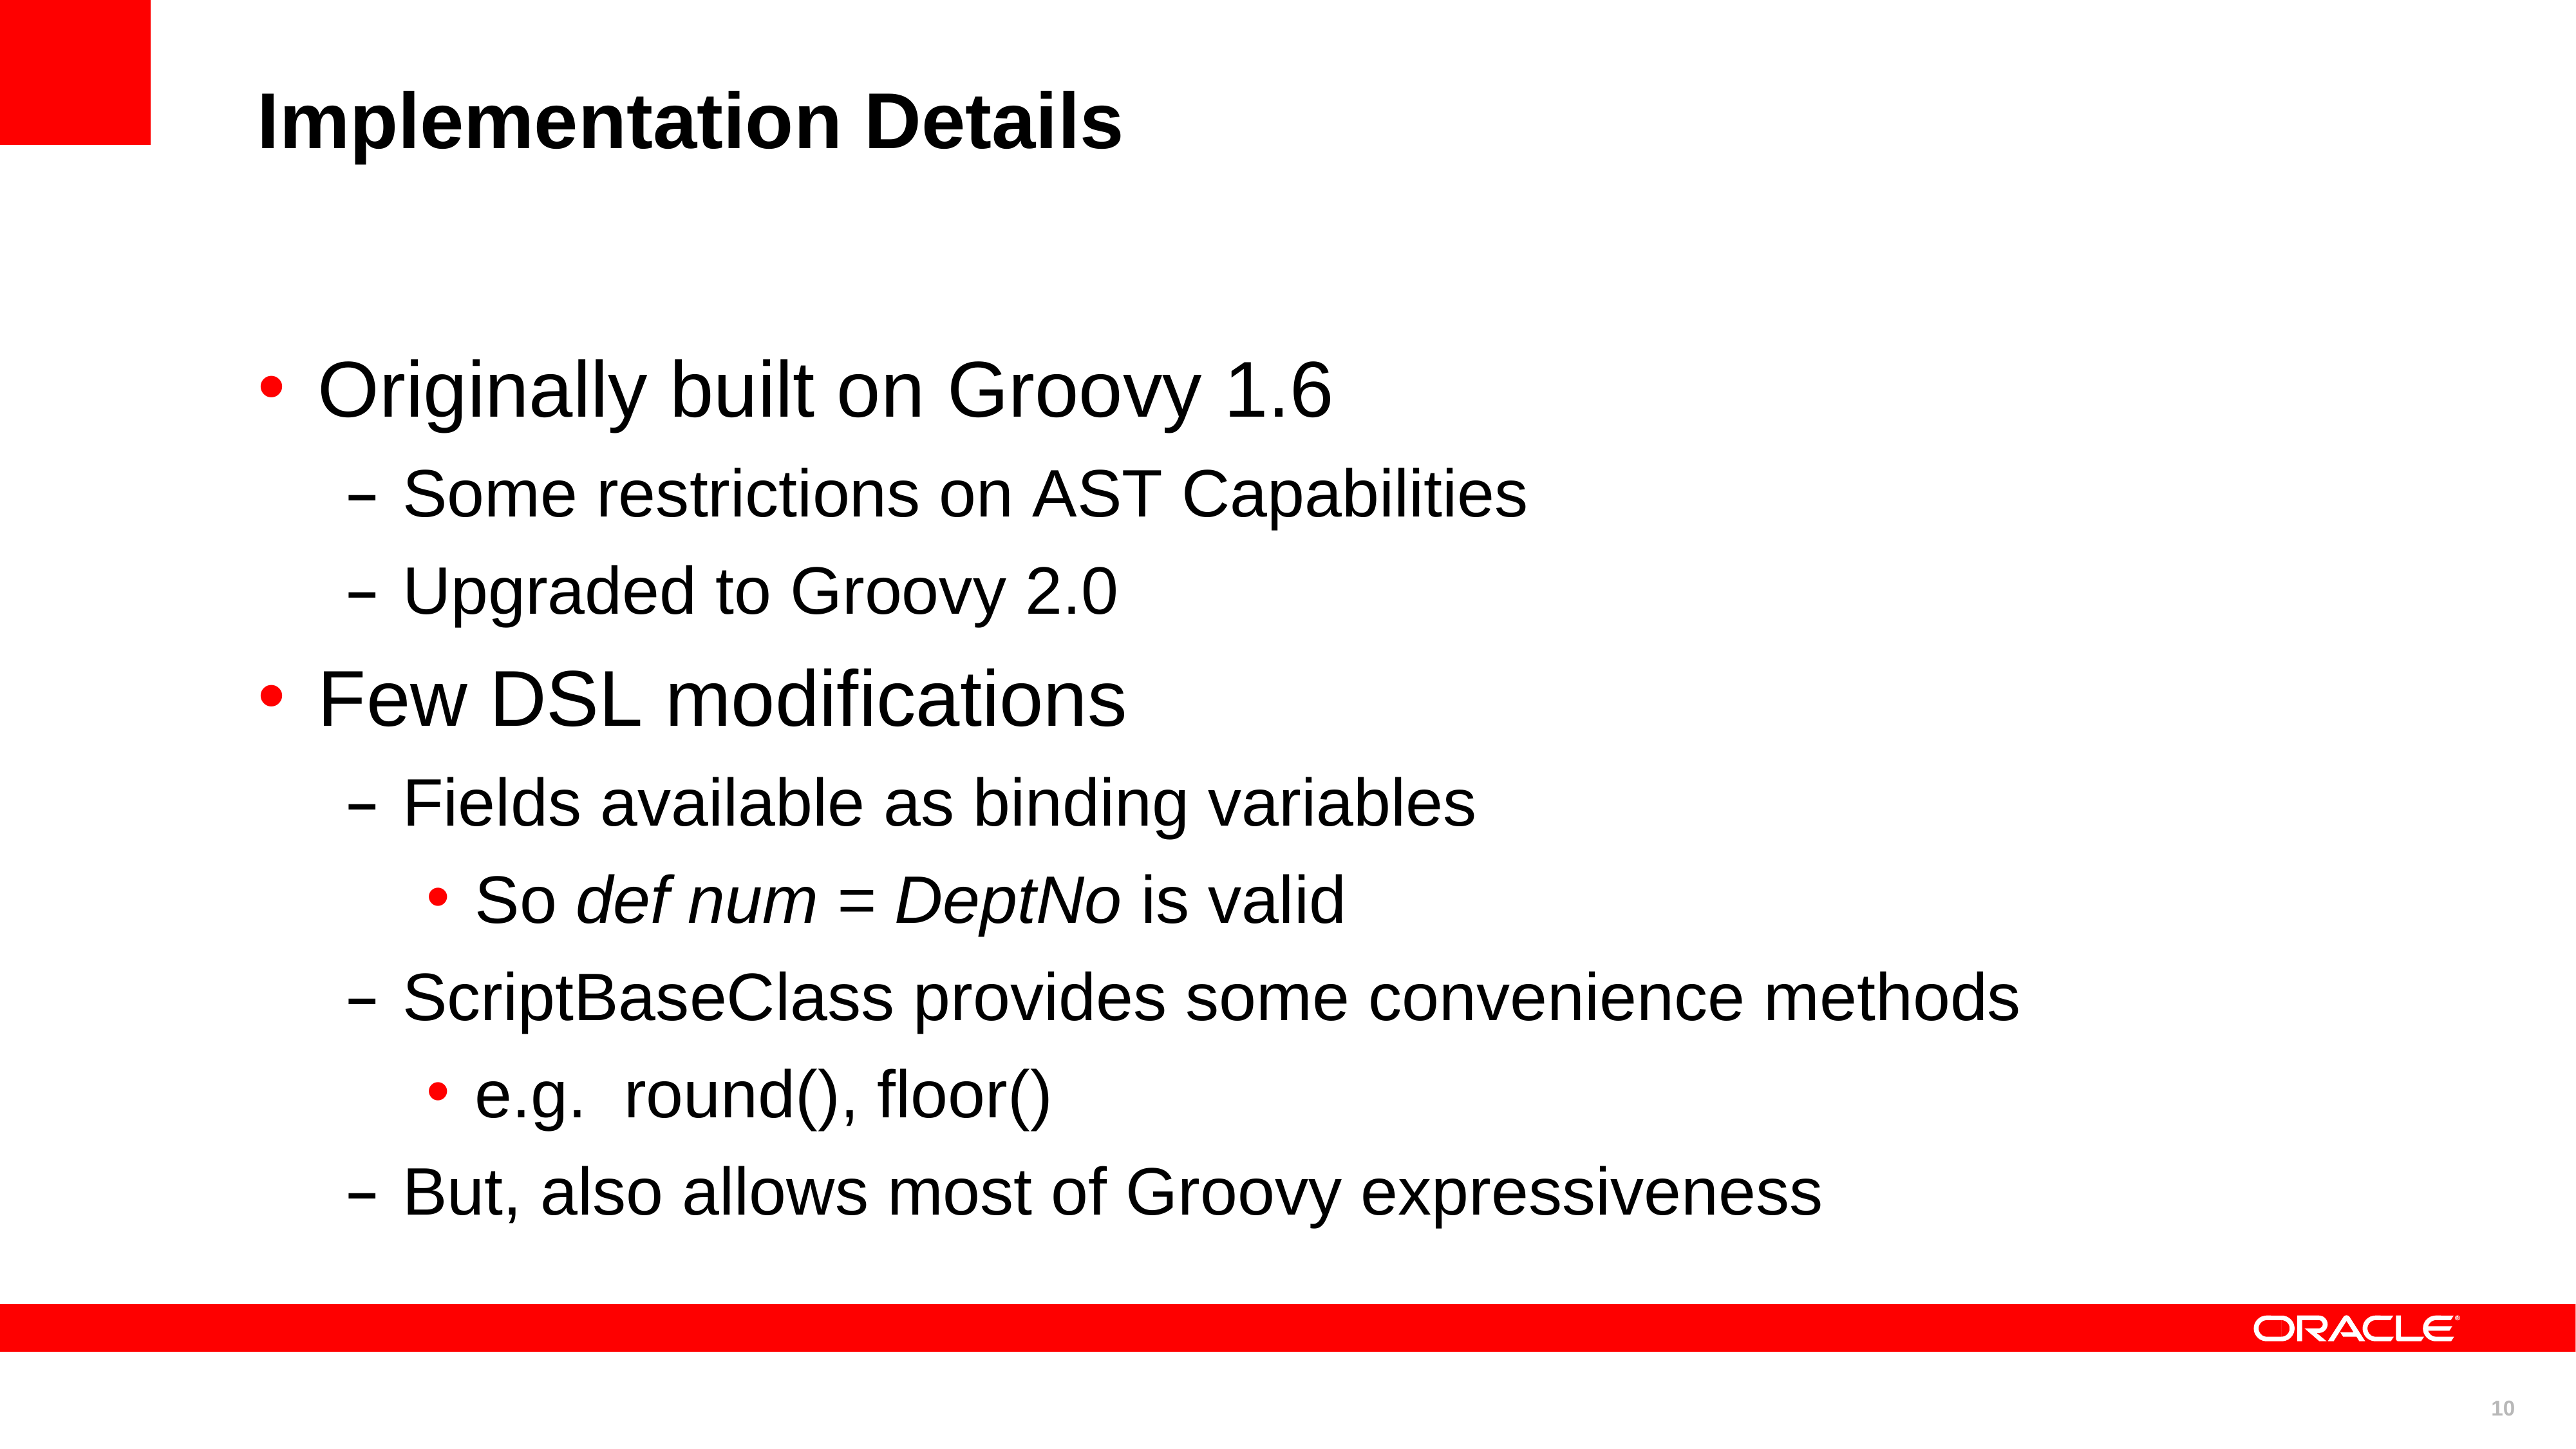

# Implementation Details
Originally built on Groovy 1.6
Some restrictions on AST Capabilities
Upgraded to Groovy 2.0
Few DSL modifications
Fields available as binding variables
So def num = DeptNo is valid
ScriptBaseClass provides some convenience methods
e.g. round(), floor()
But, also allows most of Groovy expressiveness